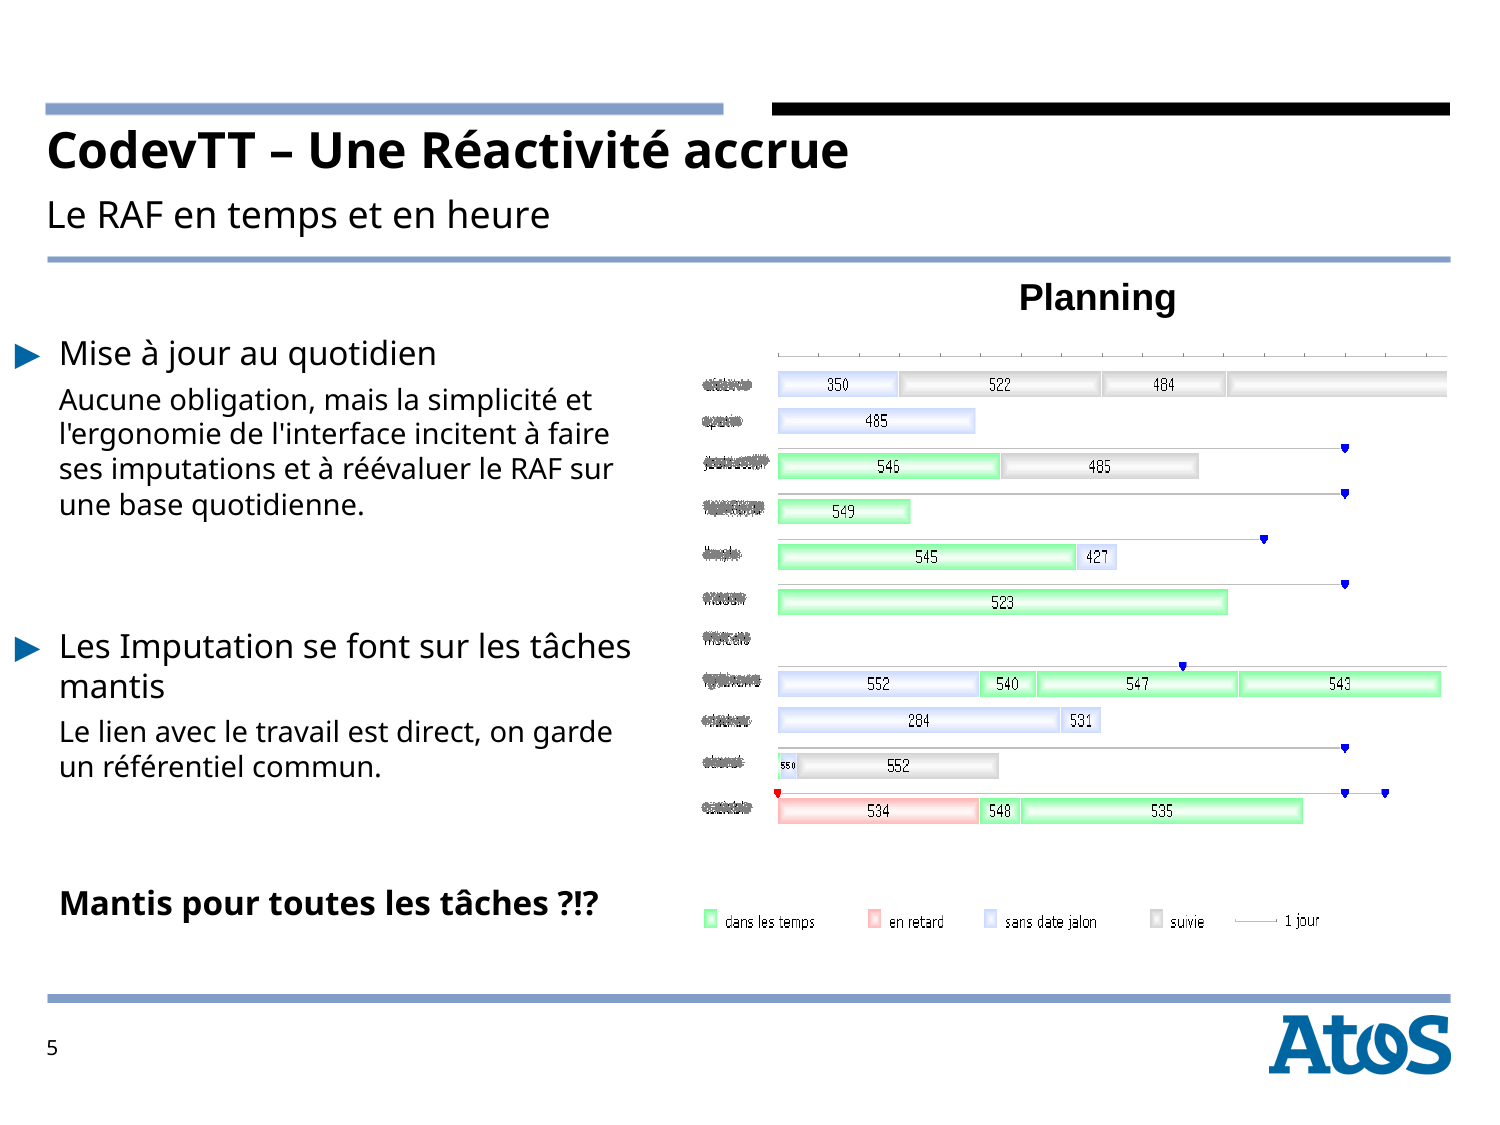

# CodevTT – Une Réactivité accrue
Le RAF en temps et en heure
Planning
Mise à jour au quotidien
Aucune obligation, mais la simplicité et l'ergonomie de l'interface incitent à faire ses imputations et à réévaluer le RAF sur une base quotidienne.
Les Imputation se font sur les tâches mantis
Le lien avec le travail est direct, on garde un référentiel commun.
Mantis pour toutes les tâches ?!?
oui
5